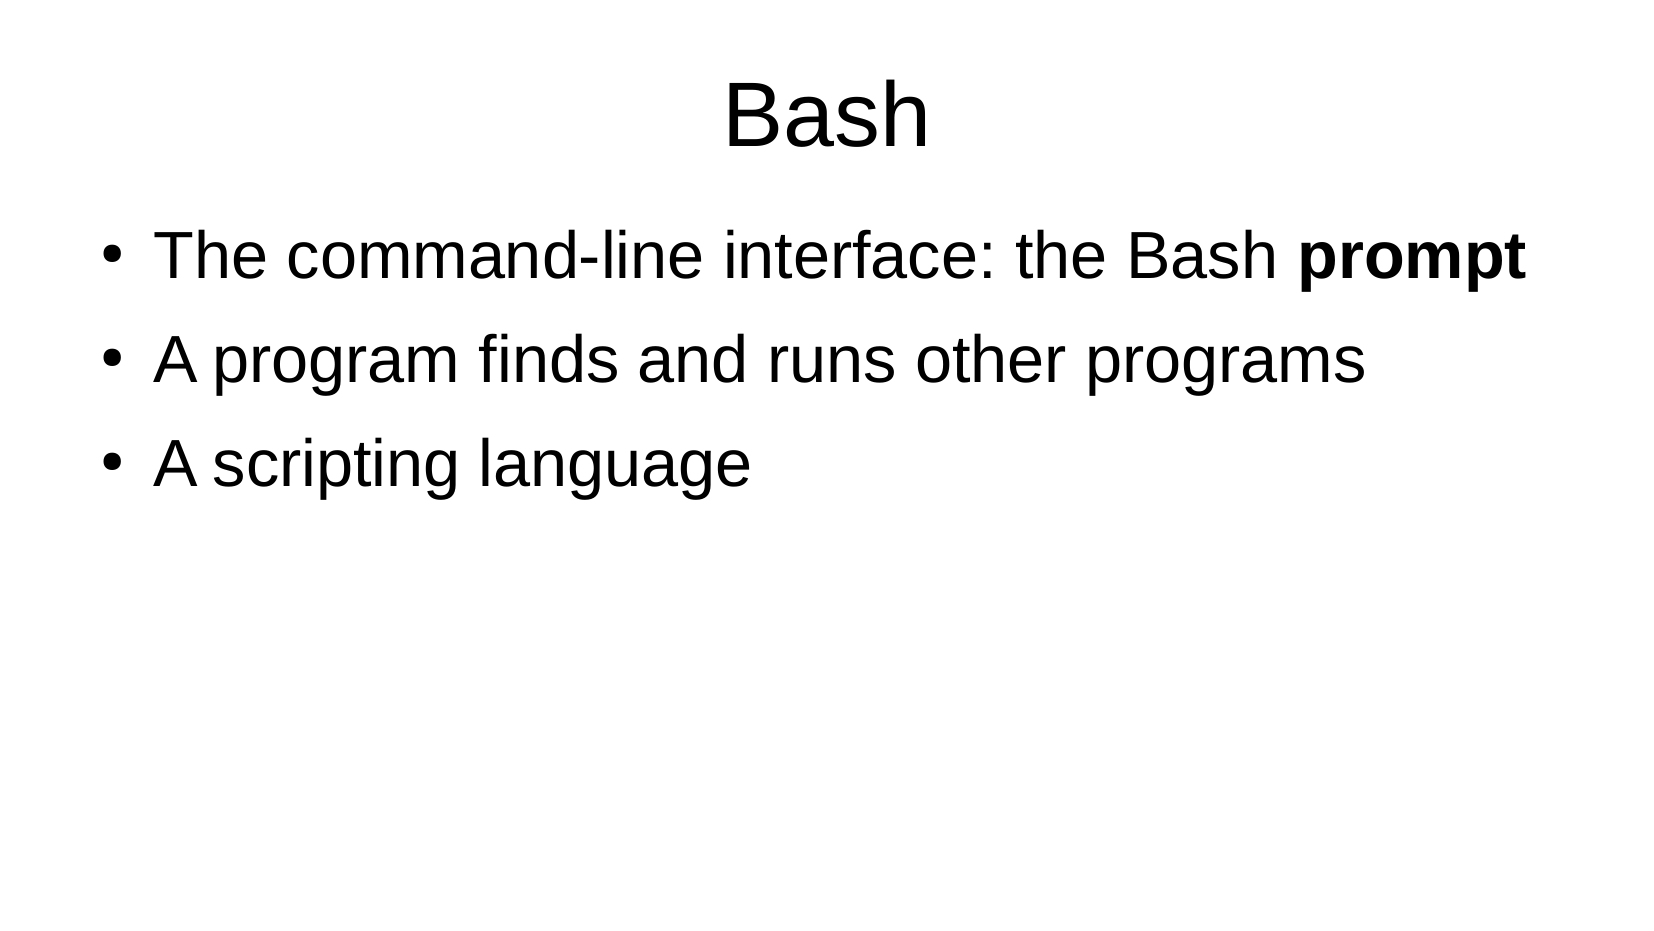

# Bash
The command-line interface: the Bash prompt
A program finds and runs other programs
A scripting language